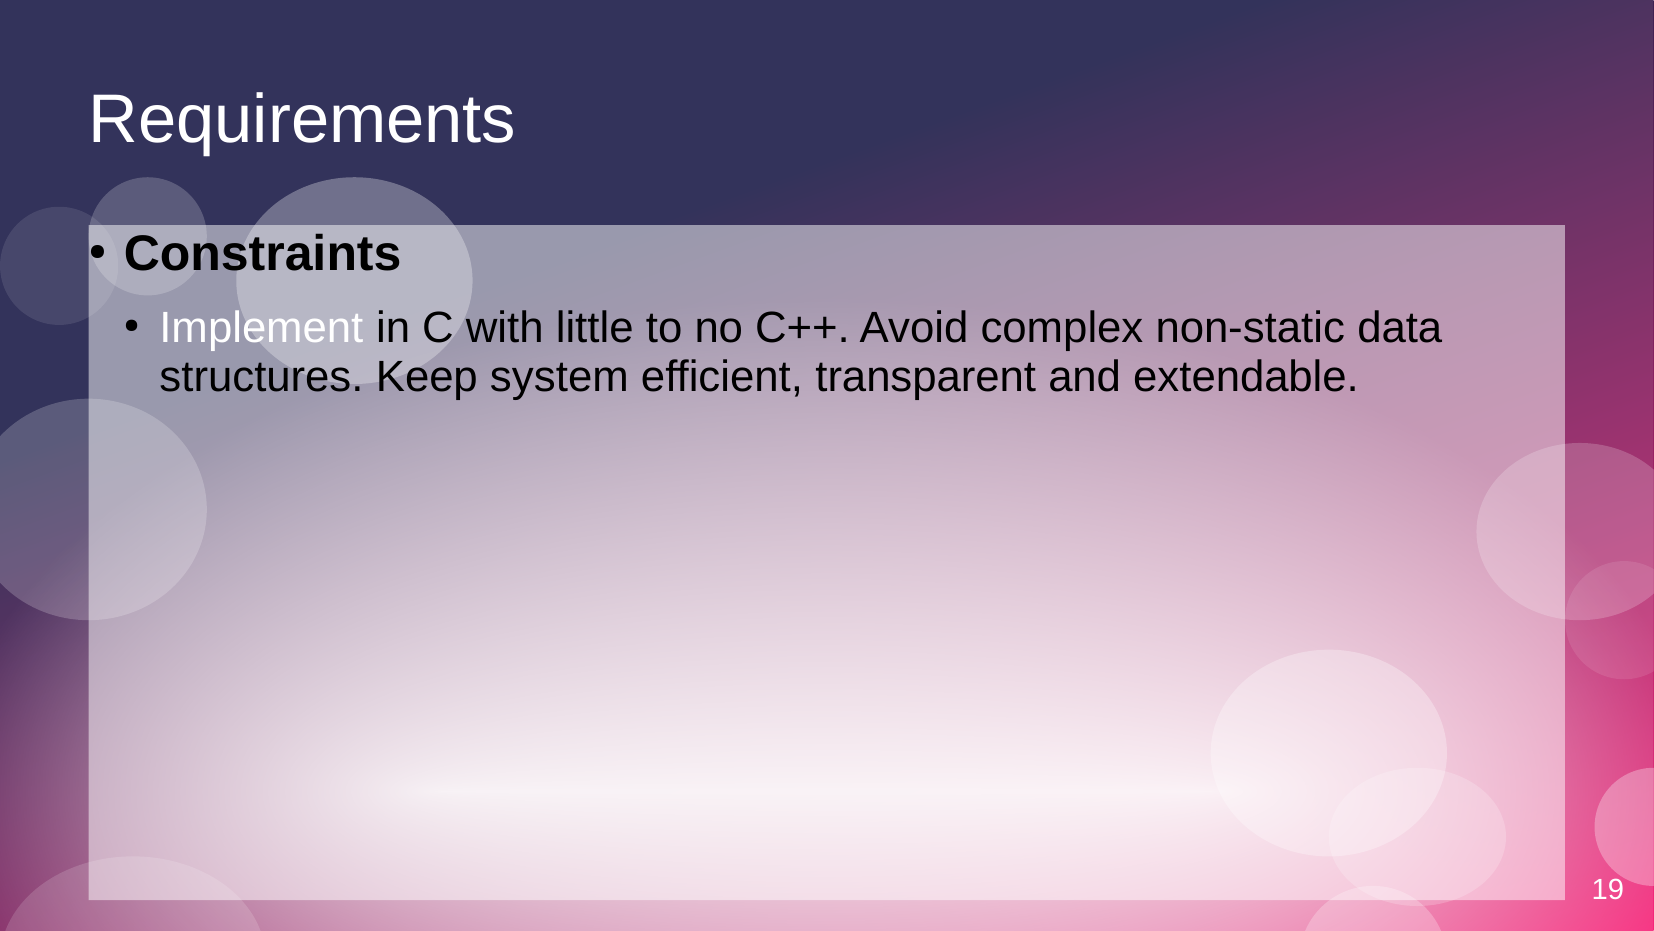

# Requirements
Constraints
Implement in C with little to no C++. Avoid complex non-static data structures. Keep system efficient, transparent and extendable.